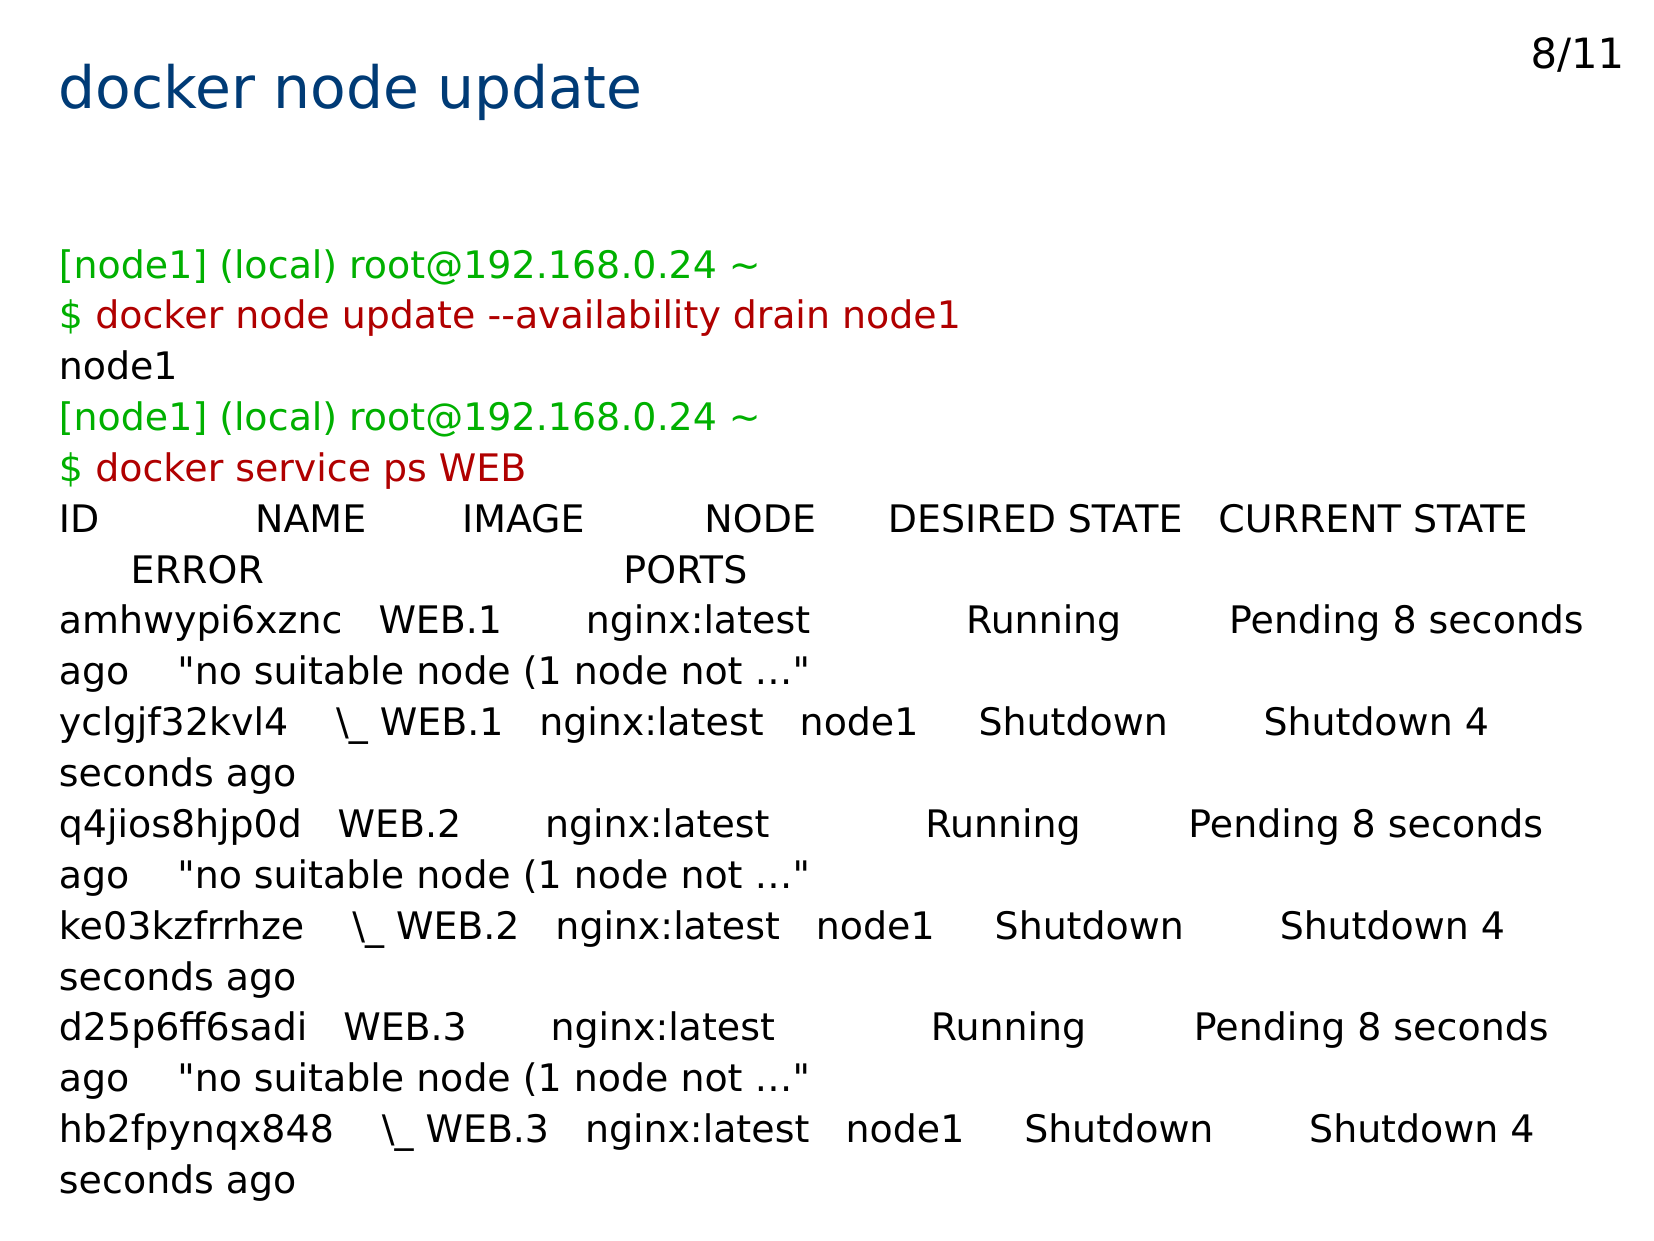

# docker node update
8
[node1] (local) root@192.168.0.24 ~
$ docker node update --availability drain node1
node1
[node1] (local) root@192.168.0.24 ~
$ docker service ps WEB
ID NAME IMAGE NODE DESIRED STATE CURRENT STATE ERROR PORTS
amhwypi6xznc WEB.1 nginx:latest Running Pending 8 seconds ago "no suitable node (1 node not …"
yclgjf32kvl4 \_ WEB.1 nginx:latest node1 Shutdown Shutdown 4 seconds ago
q4jios8hjp0d WEB.2 nginx:latest Running Pending 8 seconds ago "no suitable node (1 node not …"
ke03kzfrrhze \_ WEB.2 nginx:latest node1 Shutdown Shutdown 4 seconds ago
d25p6ff6sadi WEB.3 nginx:latest Running Pending 8 seconds ago "no suitable node (1 node not …"
hb2fpynqx848 \_ WEB.3 nginx:latest node1 Shutdown Shutdown 4 seconds ago